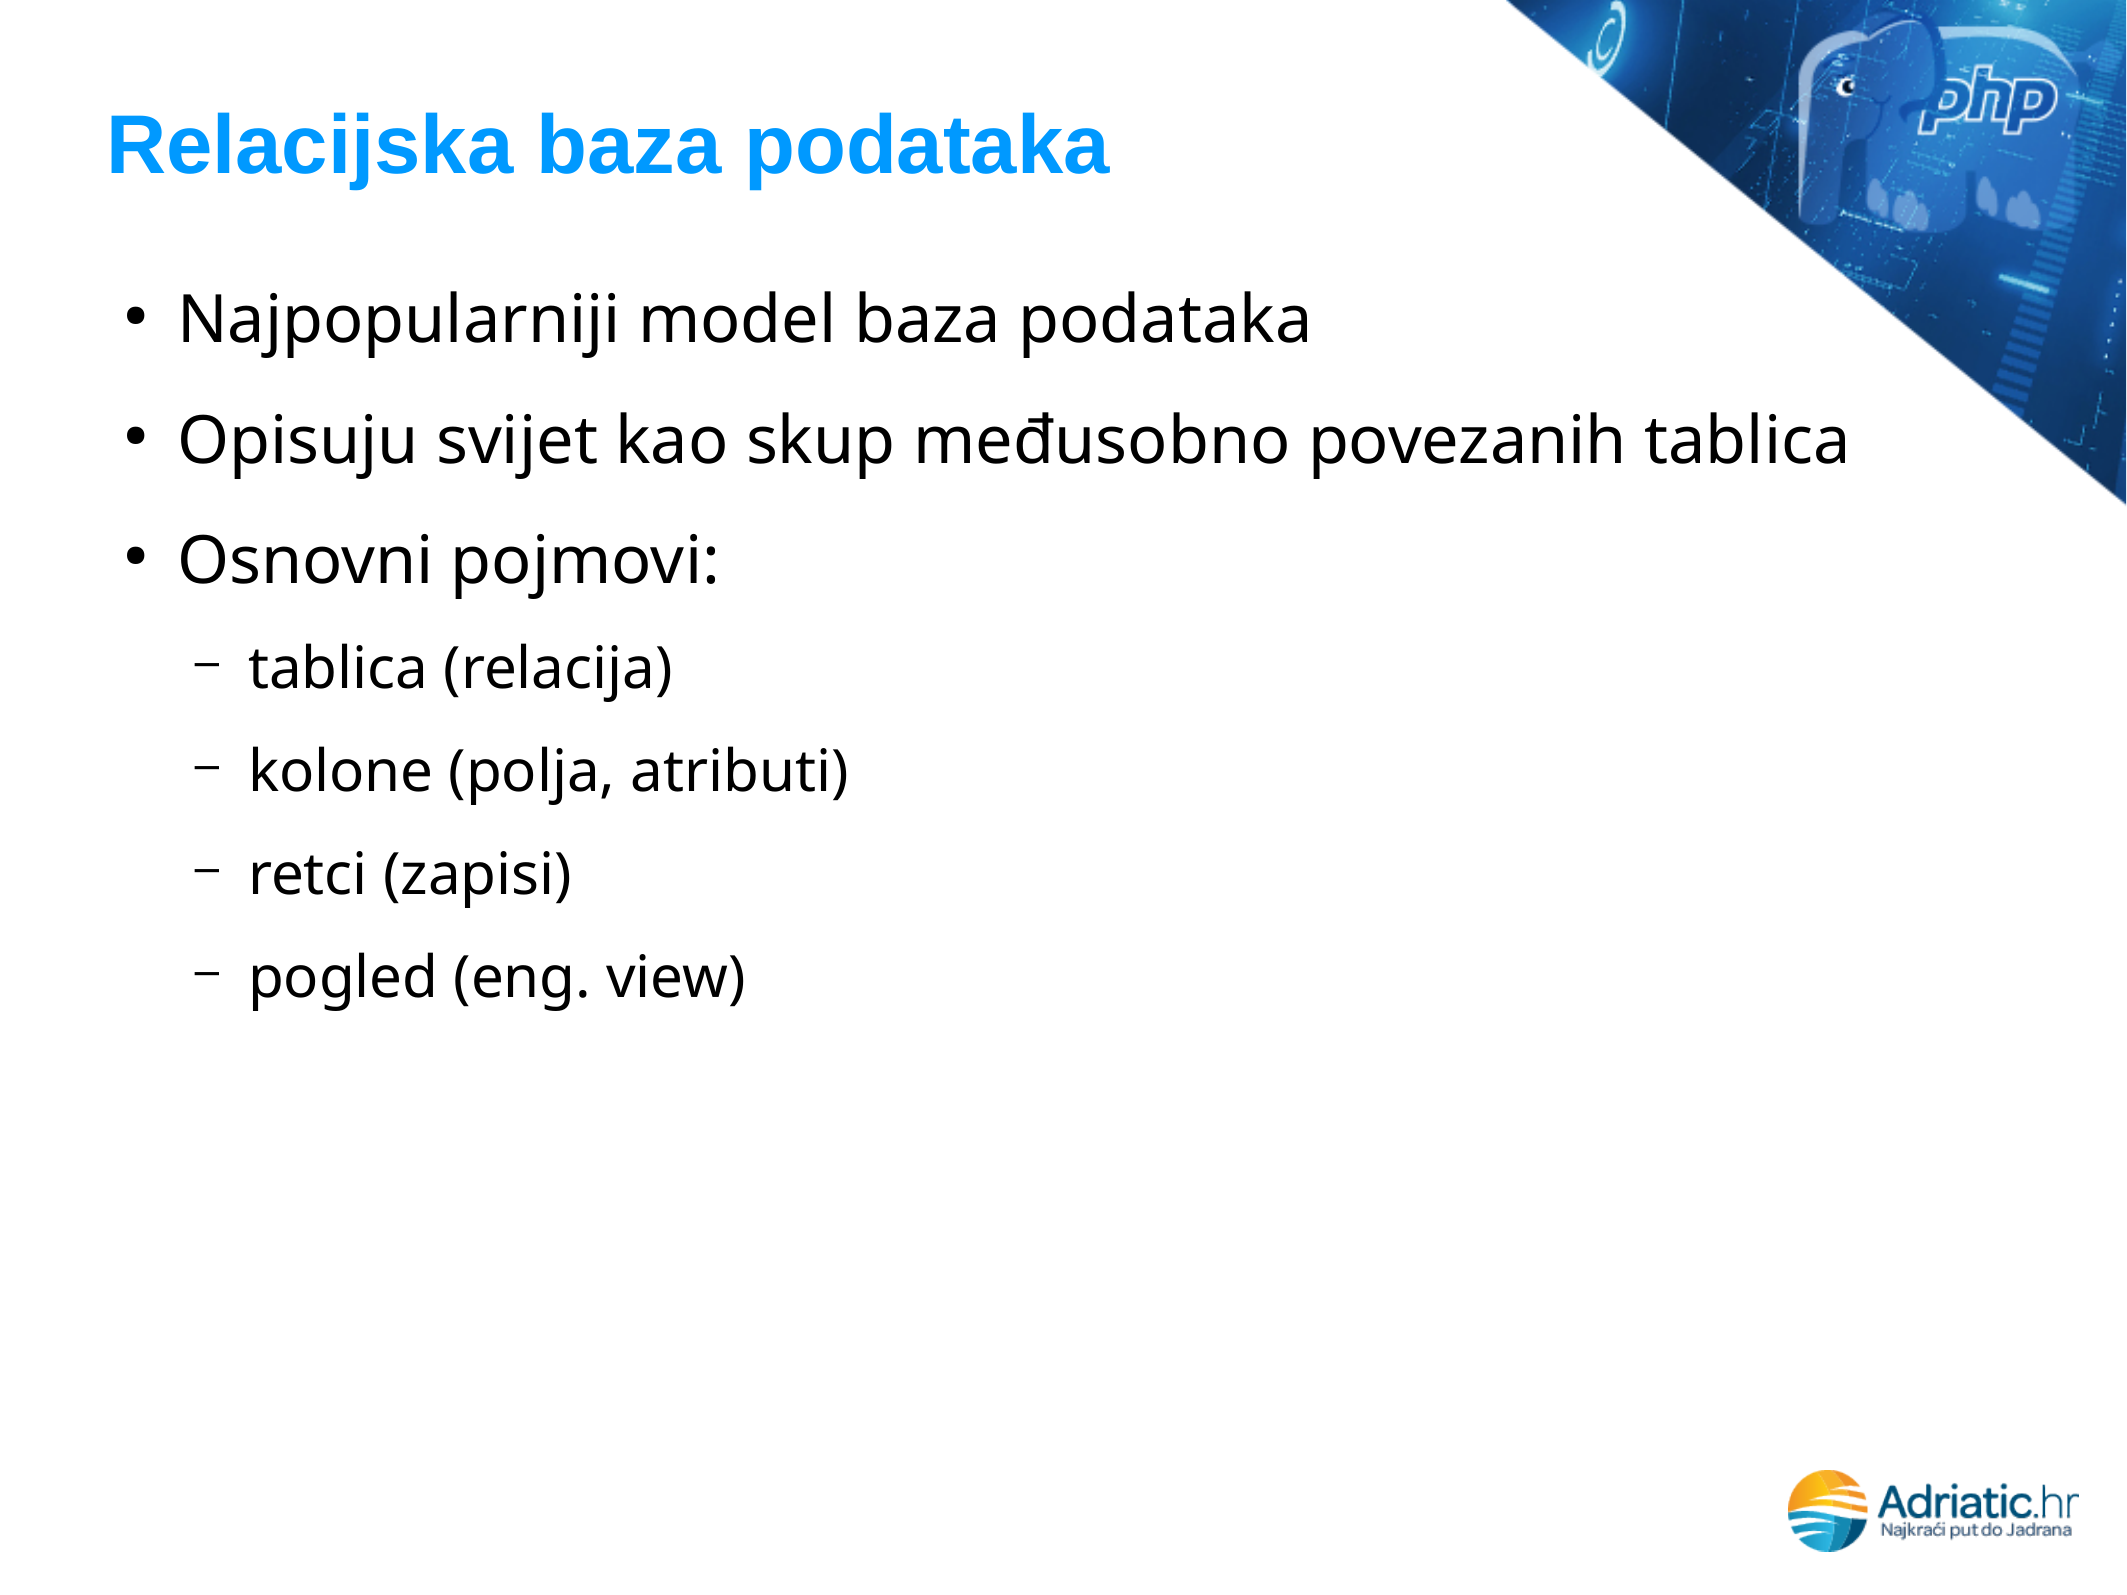

# Relacijska baza podataka
Najpopularniji model baza podataka
Opisuju svijet kao skup međusobno povezanih tablica
Osnovni pojmovi:
tablica (relacija)
kolone (polja, atributi)
retci (zapisi)
pogled (eng. view)